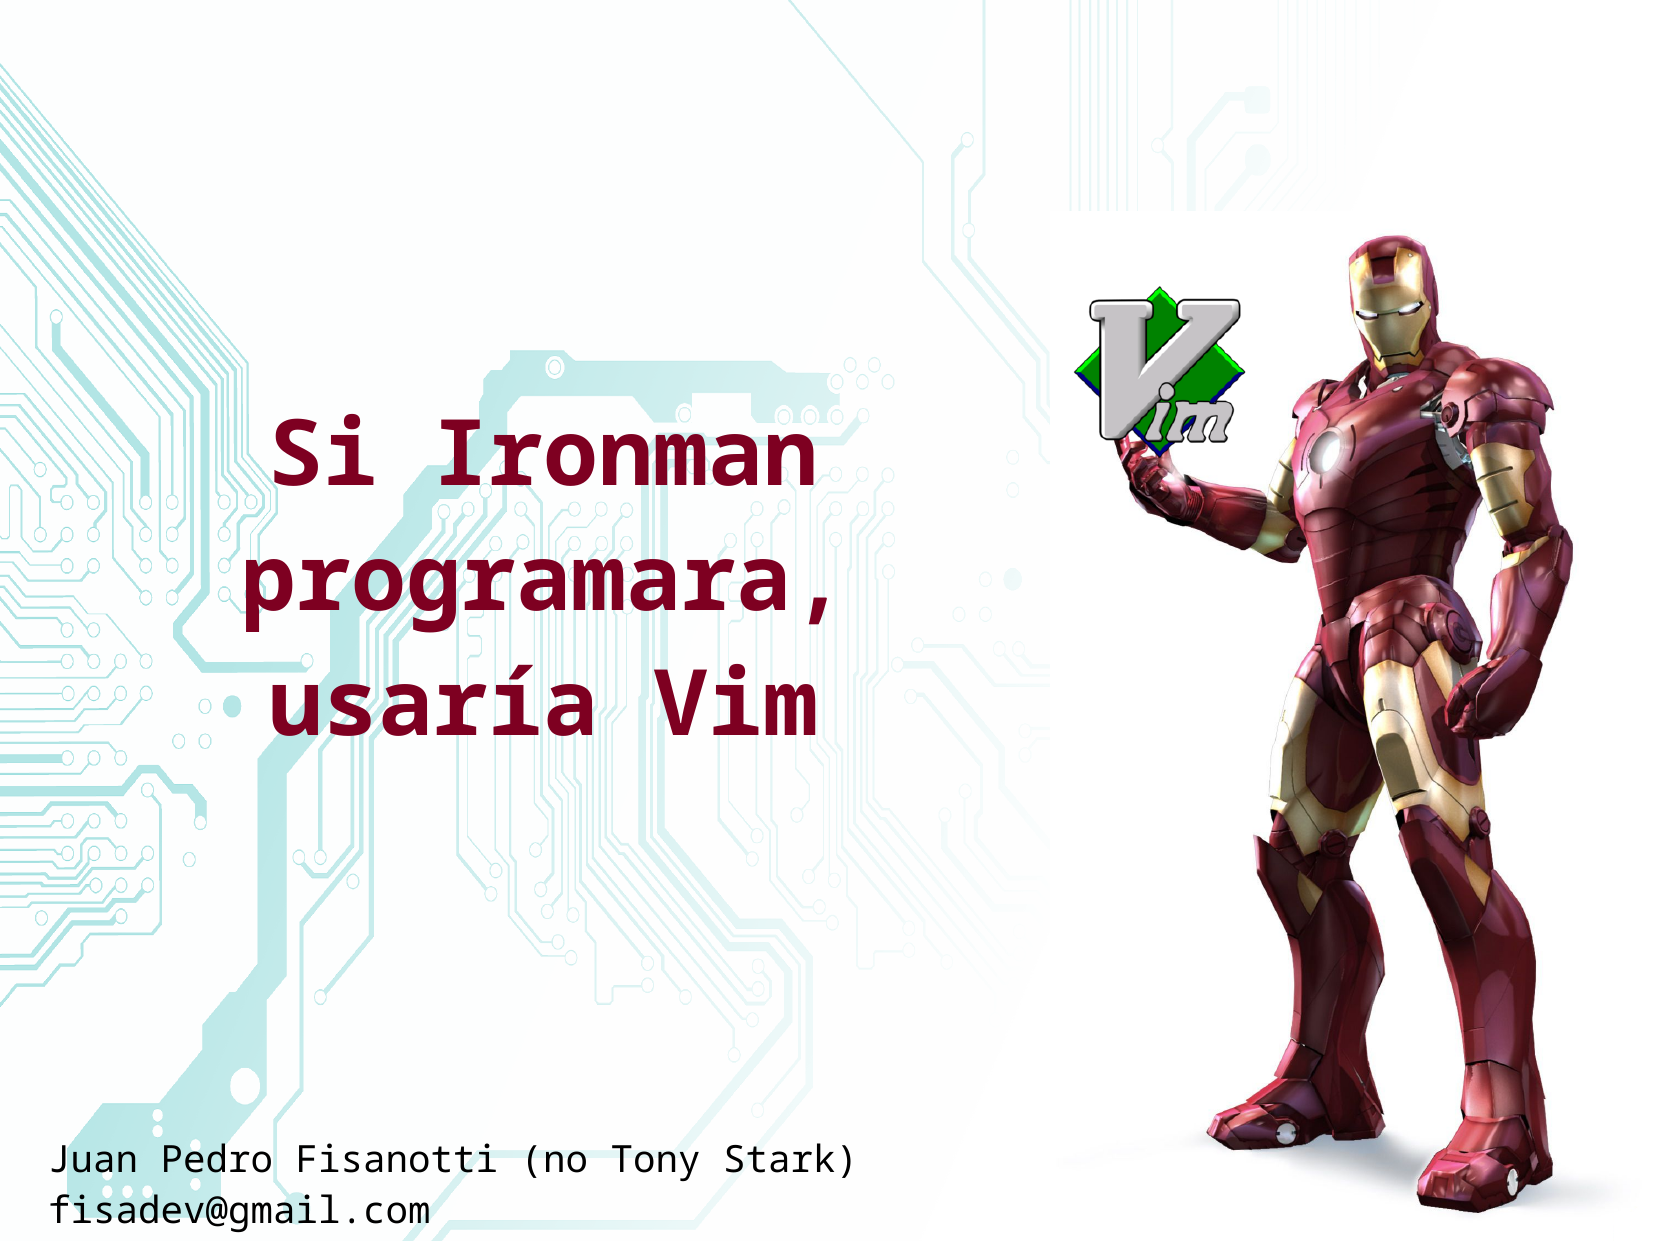

# Si Ironman programara,
usaría Vim
Juan Pedro Fisanotti (no Tony Stark)
fisadev@gmail.com